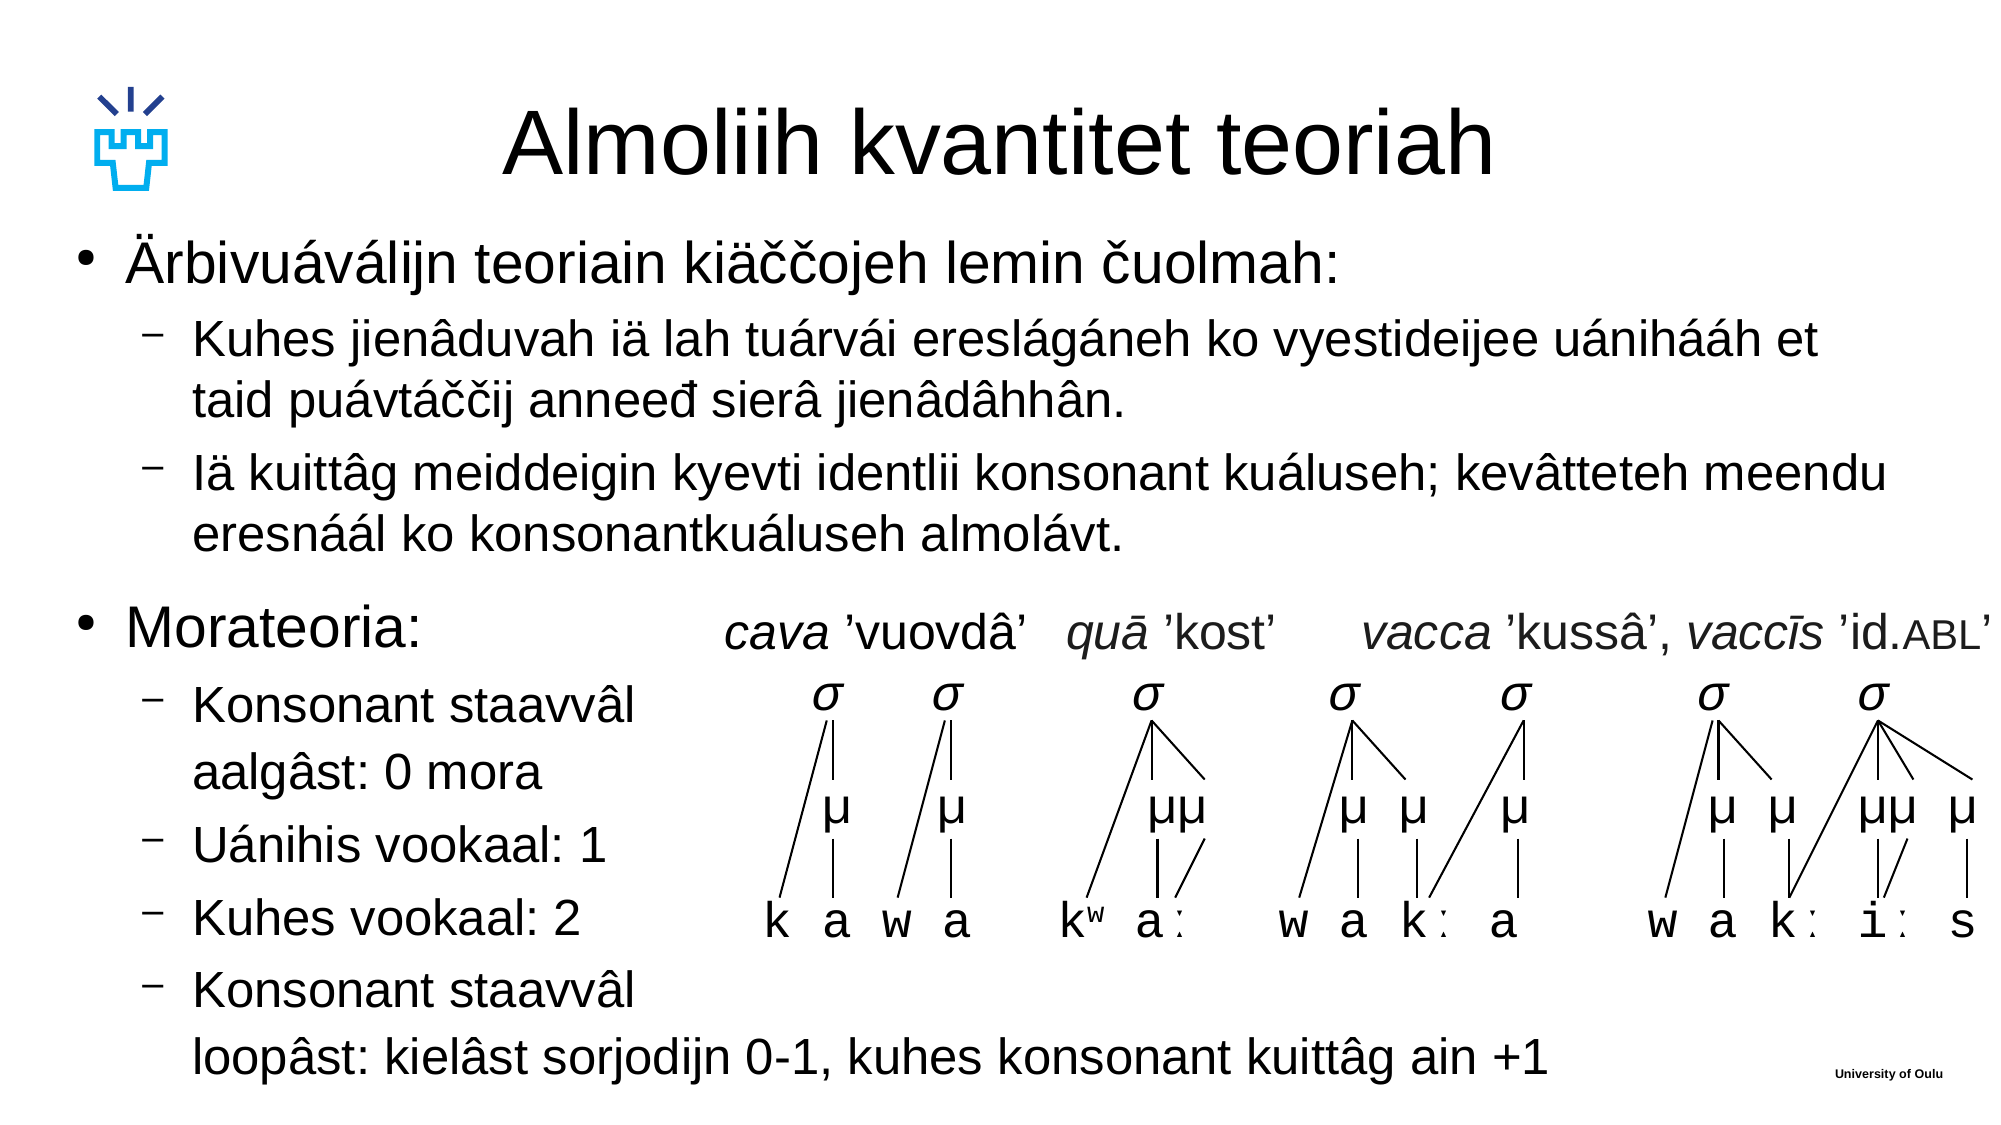

Almoliih kvantitet teoriah
# Ärbivuáválijn teoriain kiäččojeh lemin čuolmah:
Kuhes jienâduvah iä lah tuárvái ereslágáneh ko vyestideijee uánihááh et taid puávtáččij anneeđ sierâ jienâdâhhân.
Iä kuittâg meiddeigin kyevti identlii konsonant kuáluseh; kevâtteteh meendu eresnáál ko konsonantkuáluseh almolávt.
Morateoria:
Konsonant staavvâl
aalgâst: 0 mora
Uánihis vookaal: 1
Kuhes vookaal: 2
Konsonant staavvâl
loopâst: kielâst sorjodijn 0-1, kuhes konsonant kuittâg ain +1
	 cava ’vuovdâ’	quā ’kost’		vacca ’kussâ’, vaccīs ’id.ABL’
	 σ σ		   σ		  σ		σ		  σ     σ
	 				 	  
	 µ  µ		 µµ	 µ µ 	µ		 µ µ µµ µ
	 		 		  
	k a w a		kw aː		w a kː a		w a kː iː s
https://github.com/tkoukkar/anaraskiela/blob/master/Koukkari_Tuomas-CIFUXIII-oovdanpyehtim.pdf